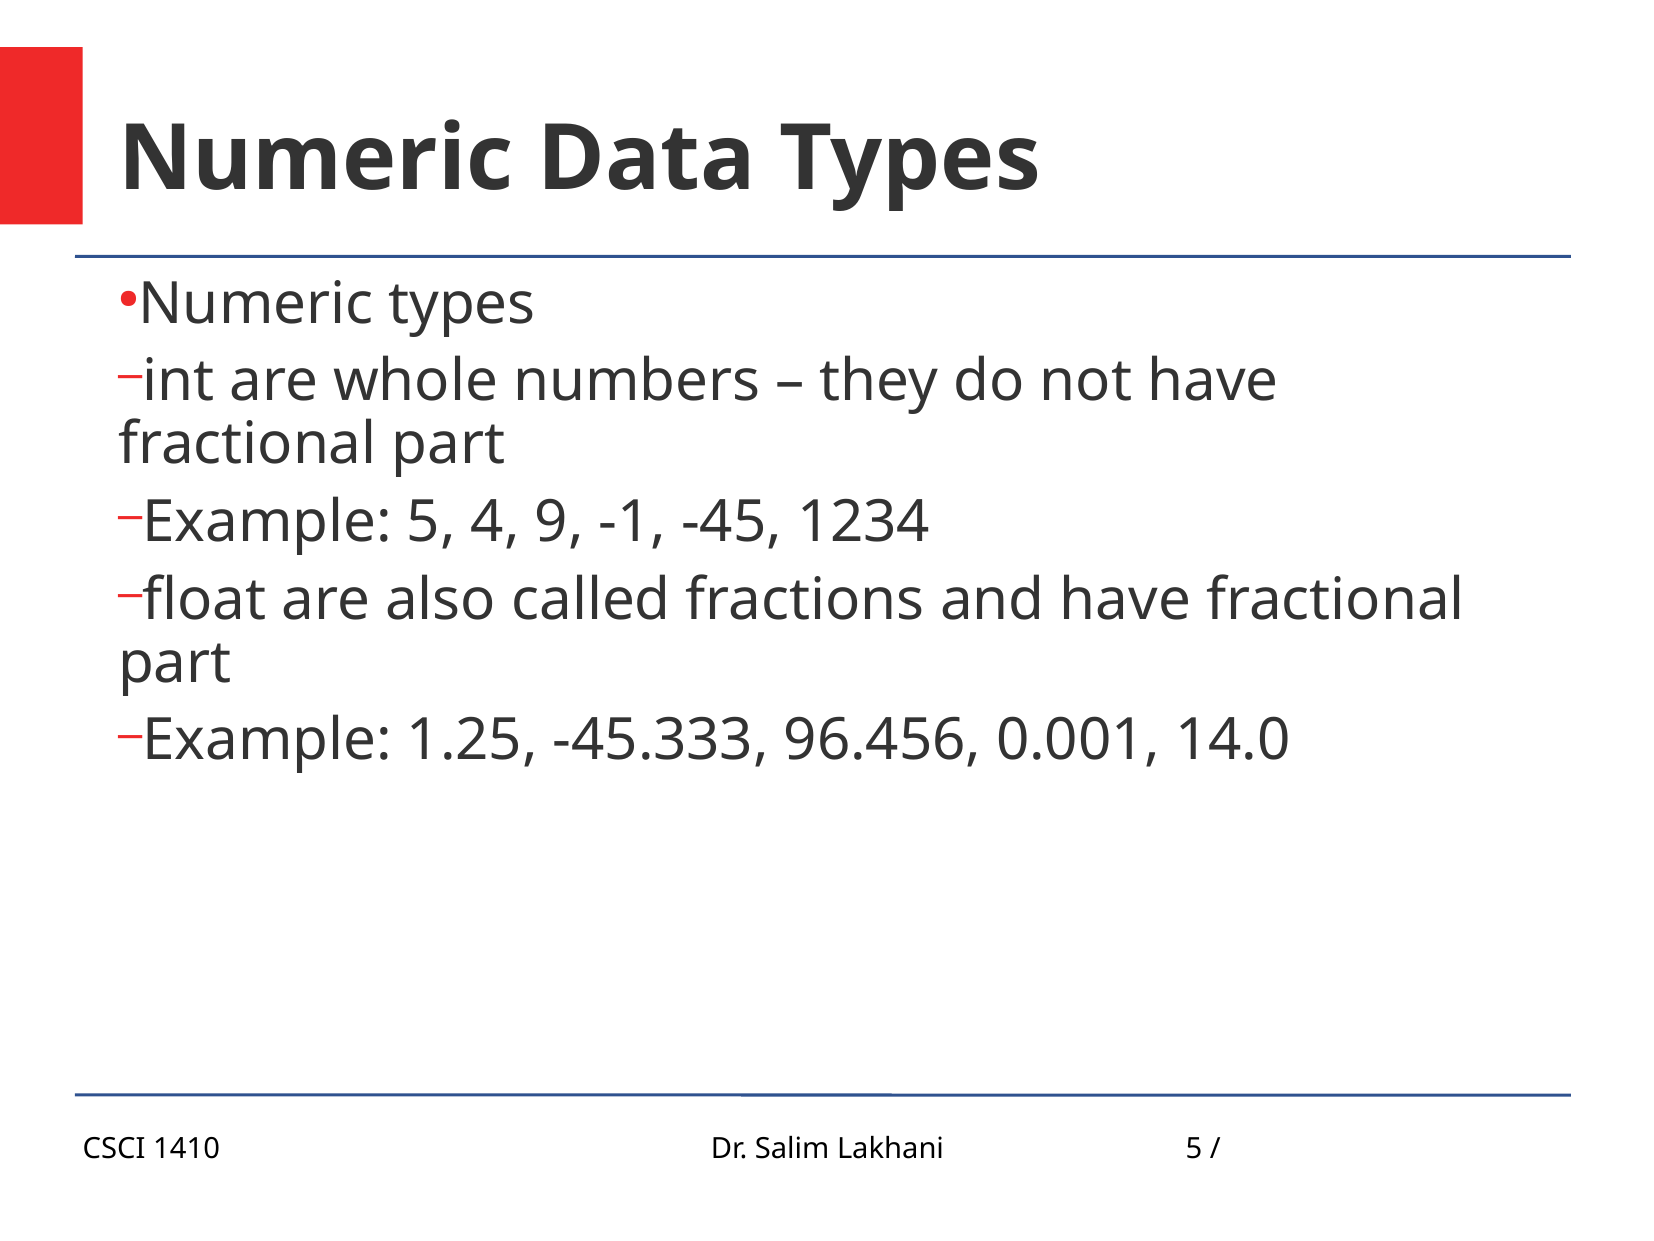

# Numeric Data Types
Numeric types
int are whole numbers – they do not have fractional part
Example: 5, 4, 9, -1, -45, 1234
float are also called fractions and have fractional part
Example: 1.25, -45.333, 96.456, 0.001, 14.0
CSCI 1410
Dr. Salim Lakhani